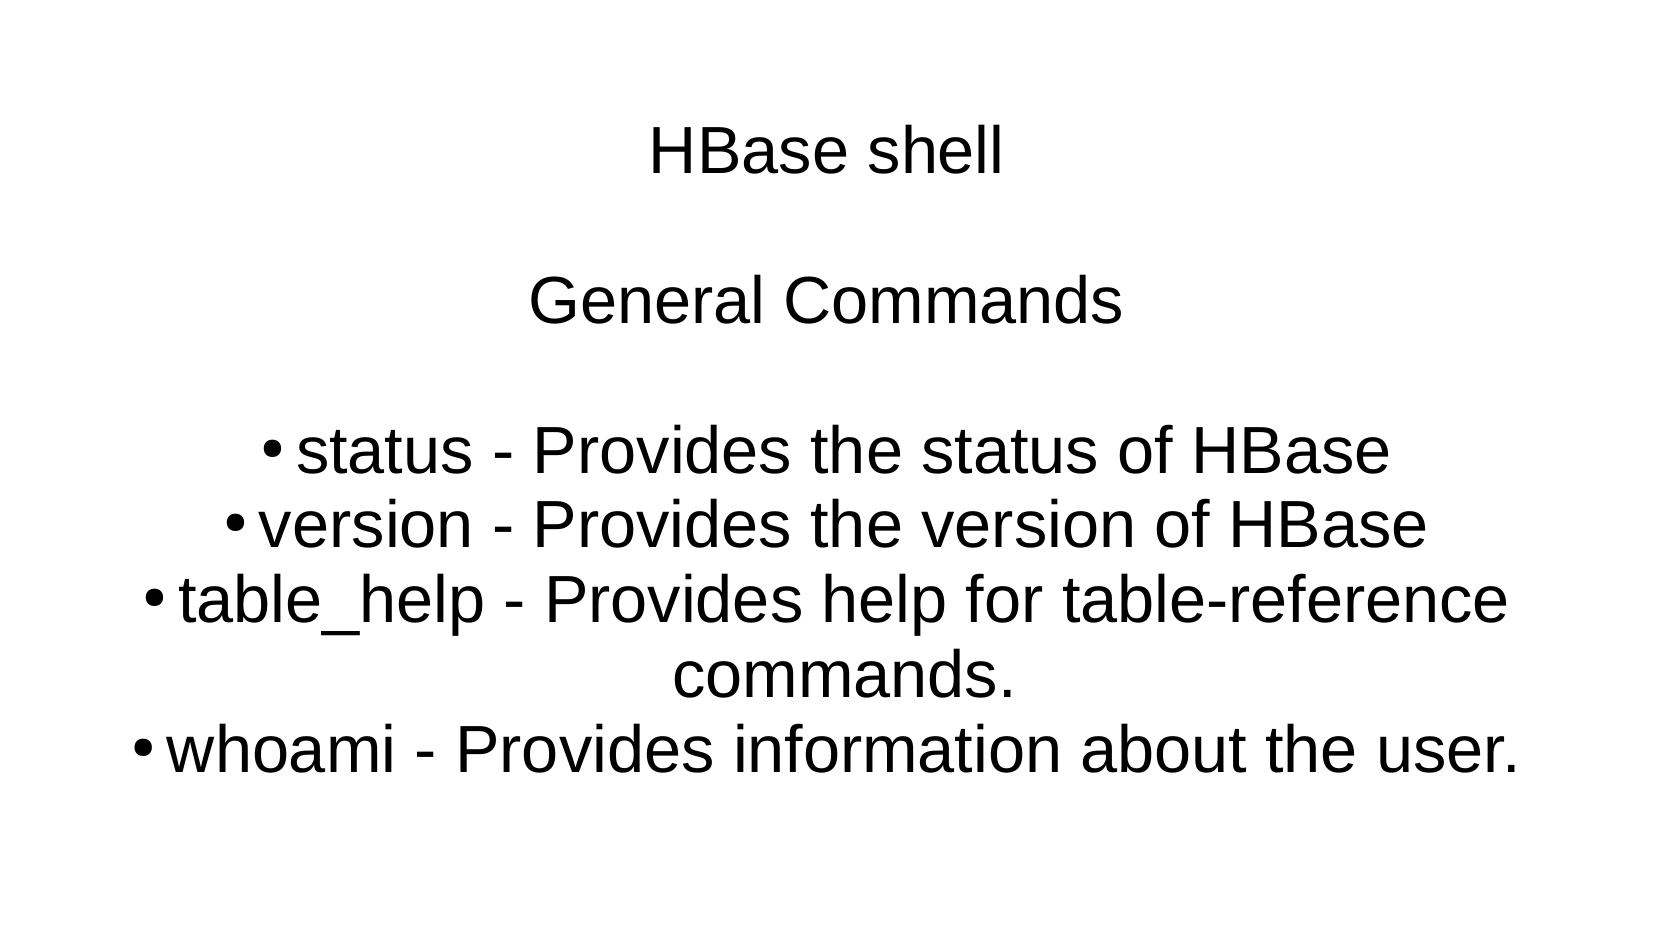

# HBase shell
General Commands
status - Provides the status of HBase
version - Provides the version of HBase
table_help - Provides help for table-reference commands.
whoami - Provides information about the user.